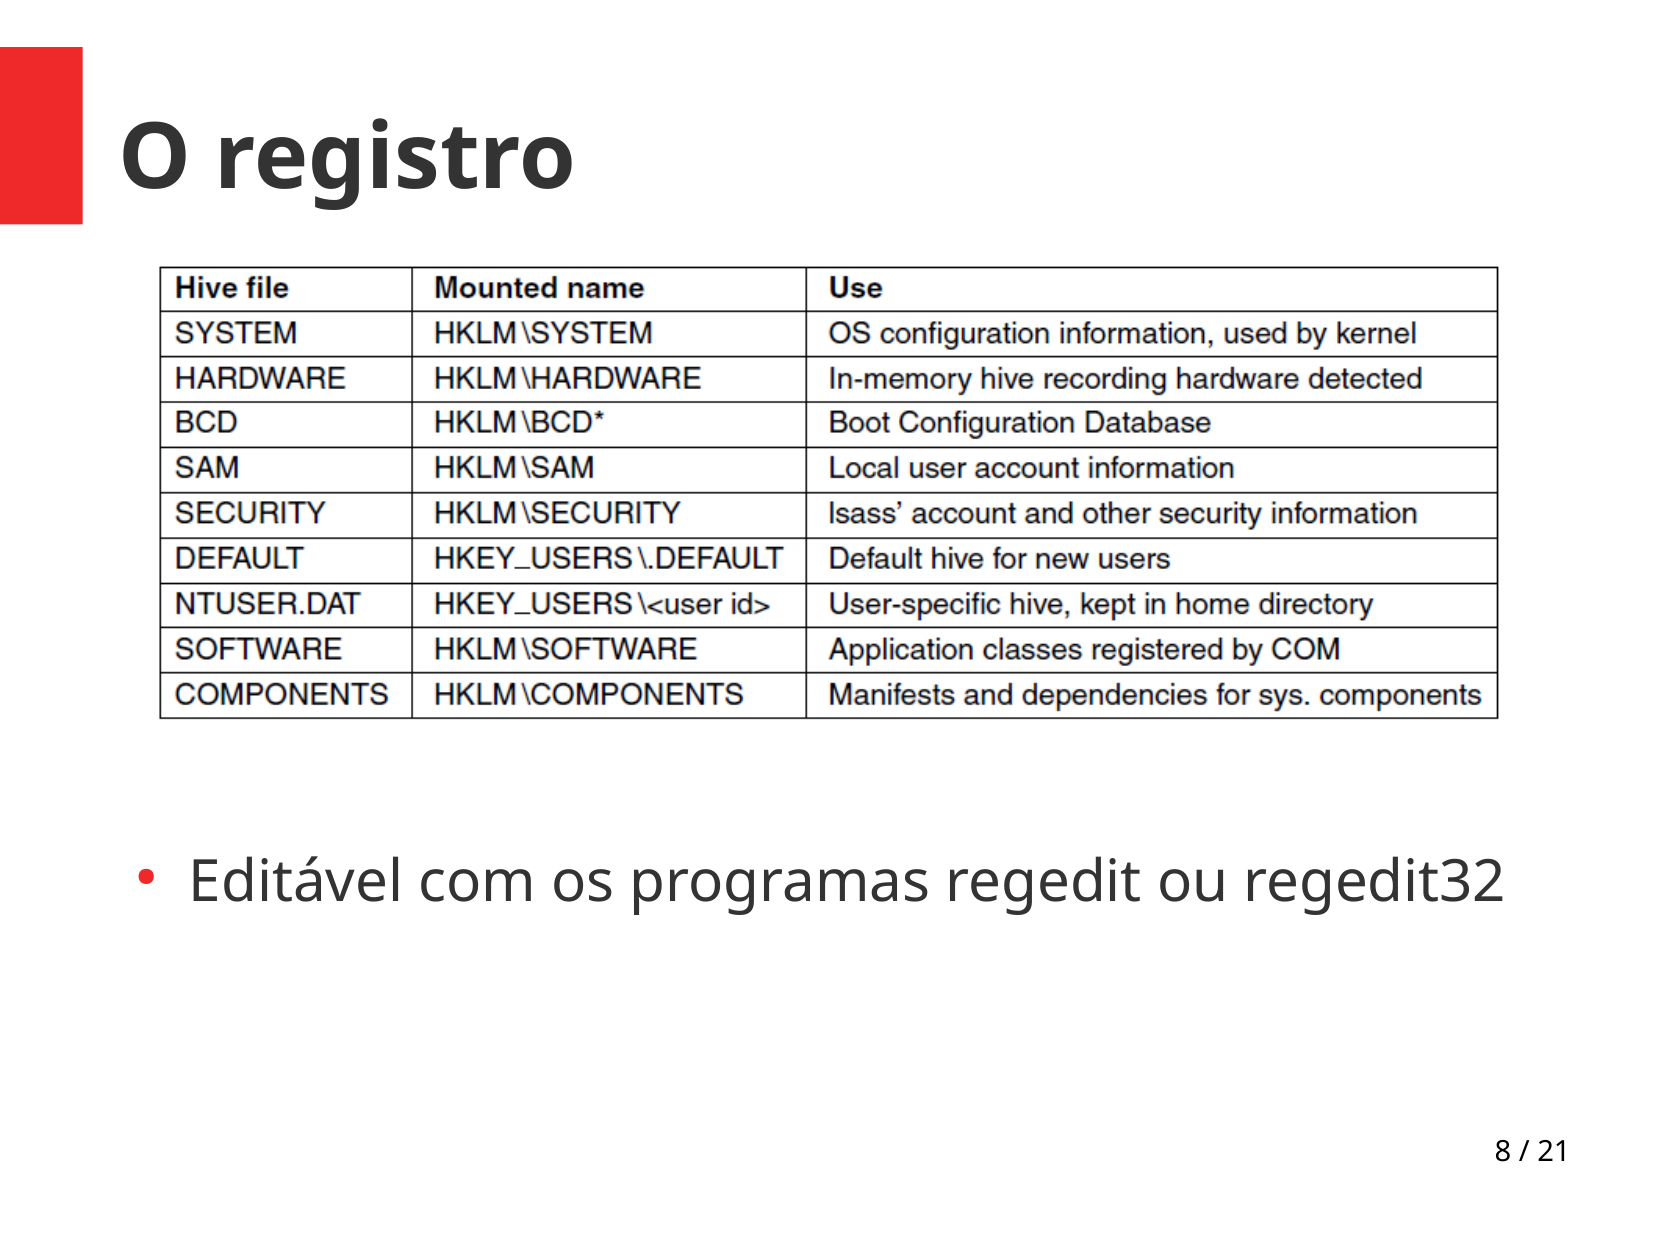

# O registro
Editável com os programas regedit ou regedit32
8